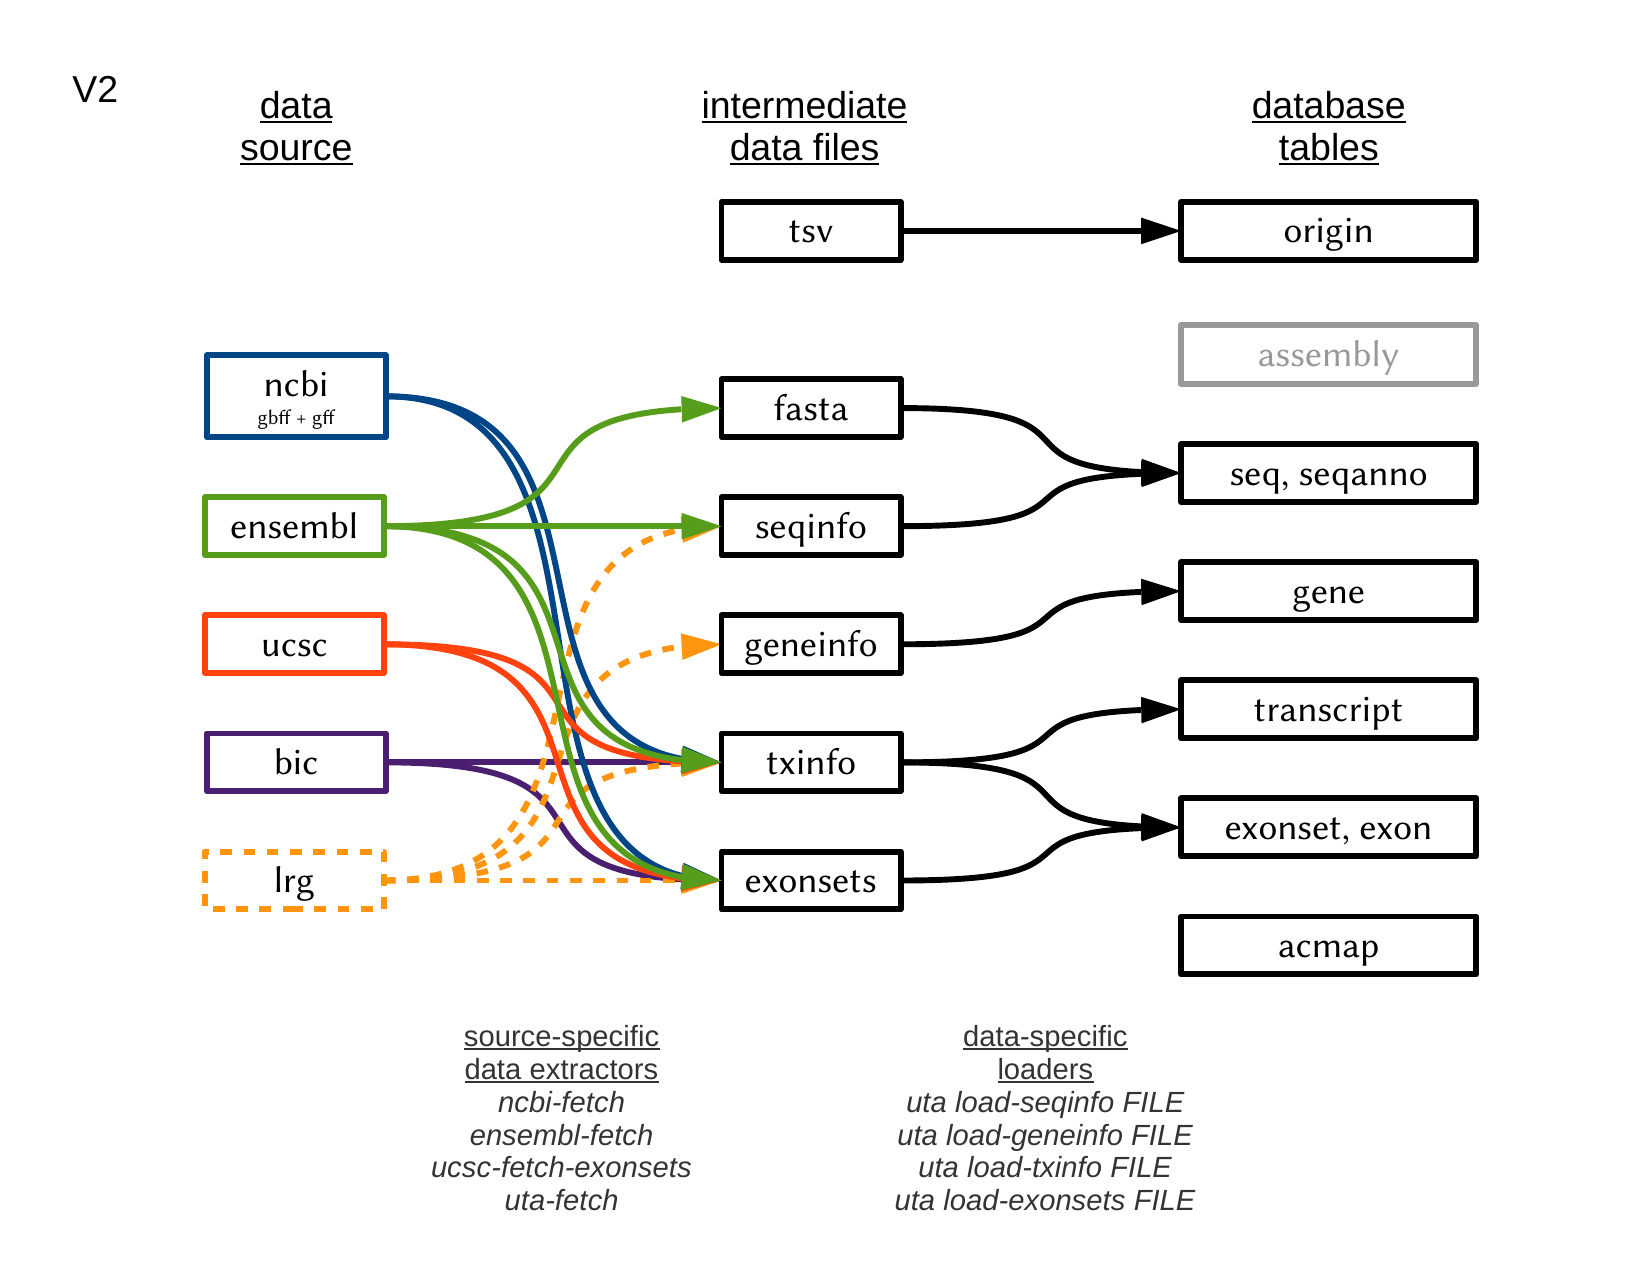

V2
data
source
intermediate data files
database
tables
tsv
origin
assembly
ncbi
gbff + gff
fasta
seq, seqanno
ensembl
seqinfo
gene
ucsc
geneinfo
transcript
bic
txinfo
exonset, exon
lrg
exonsets
acmap
source-specific
data extractors
ncbi-fetch
ensembl-fetch
ucsc-fetch-exonsets
uta-fetch
data-specific
loaders
uta load-seqinfo FILE
uta load-geneinfo FILE
uta load-txinfo FILE
uta load-exonsets FILE